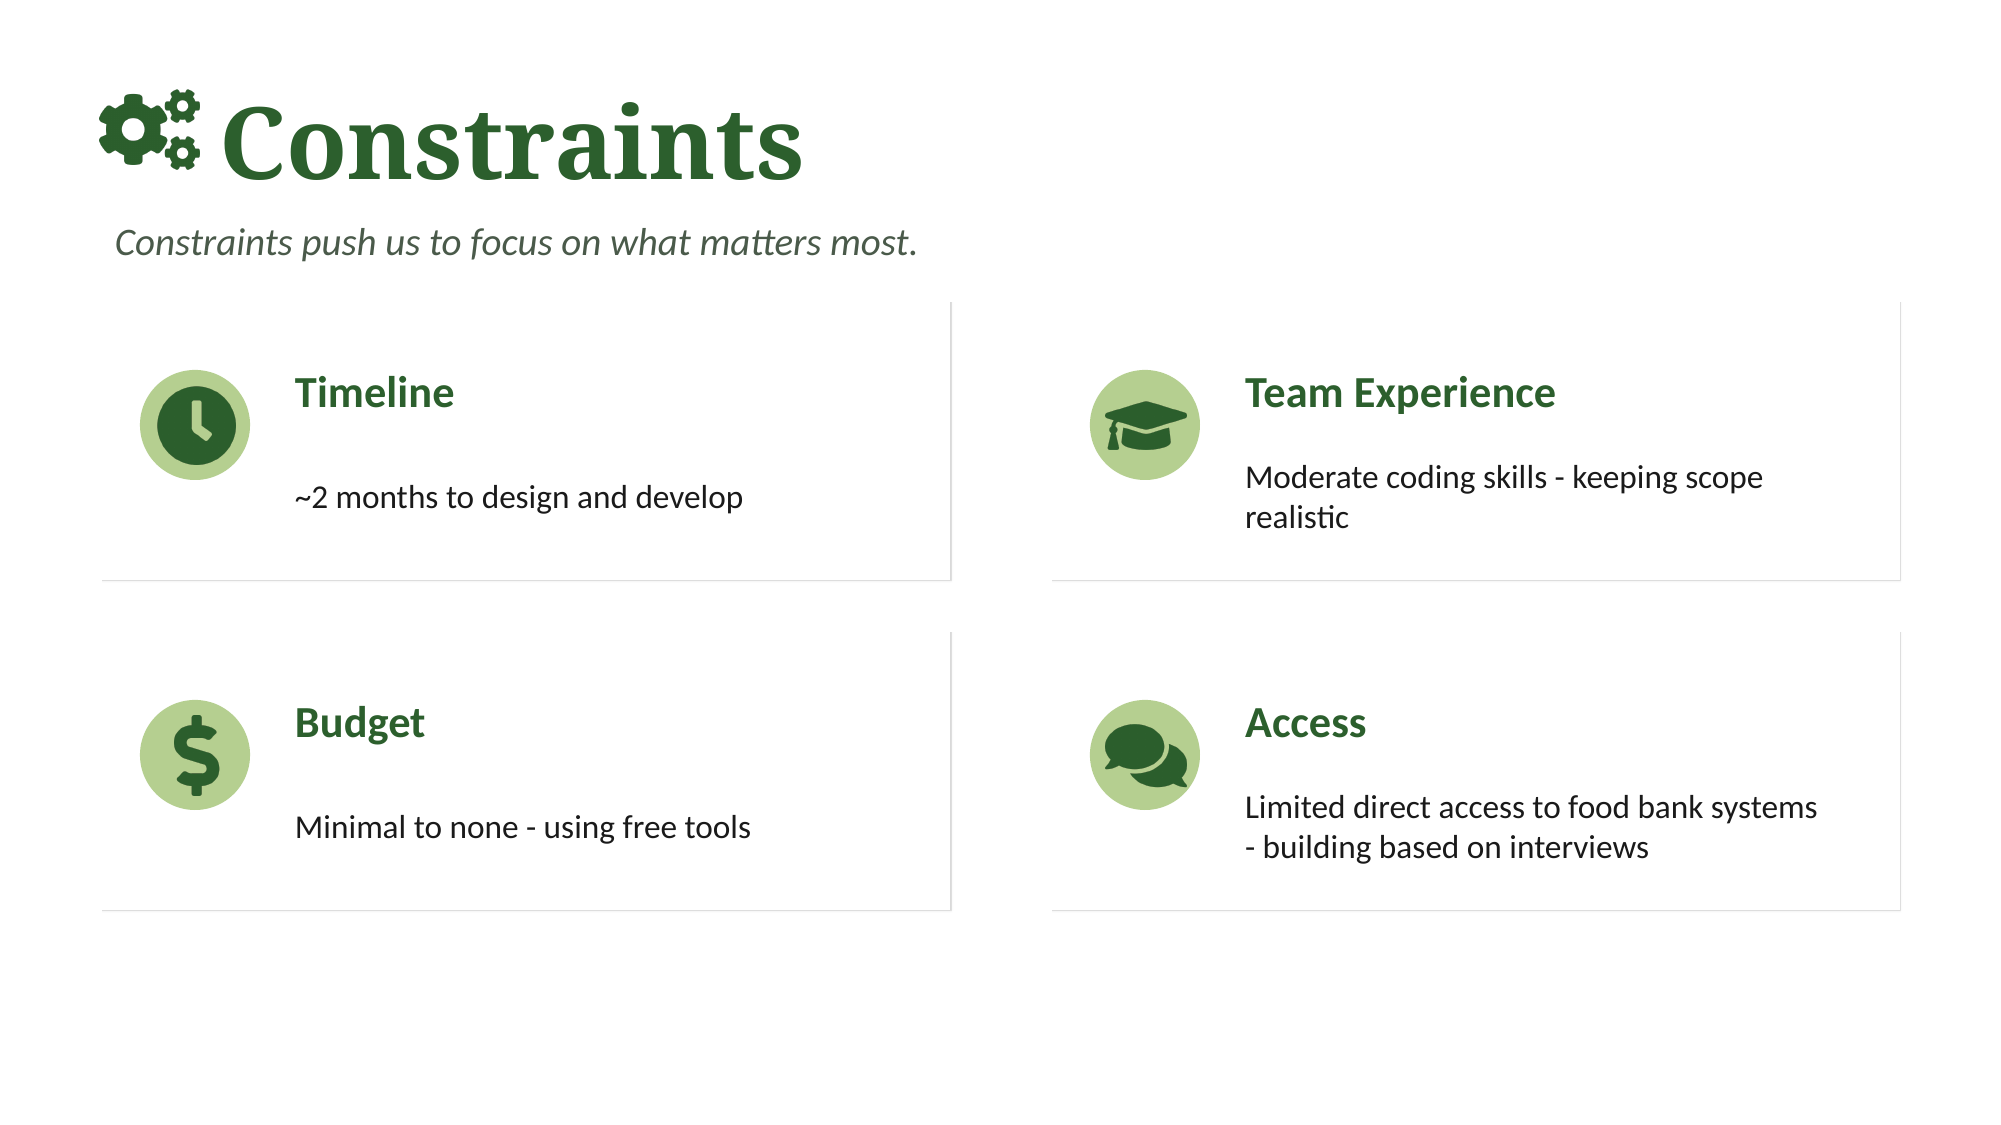

Constraints
Constraints push us to focus on what matters most.
Timeline
Team Experience
~2 months to design and develop
Moderate coding skills - keeping scope realistic
Budget
Access
Minimal to none - using free tools
Limited direct access to food bank systems - building based on interviews